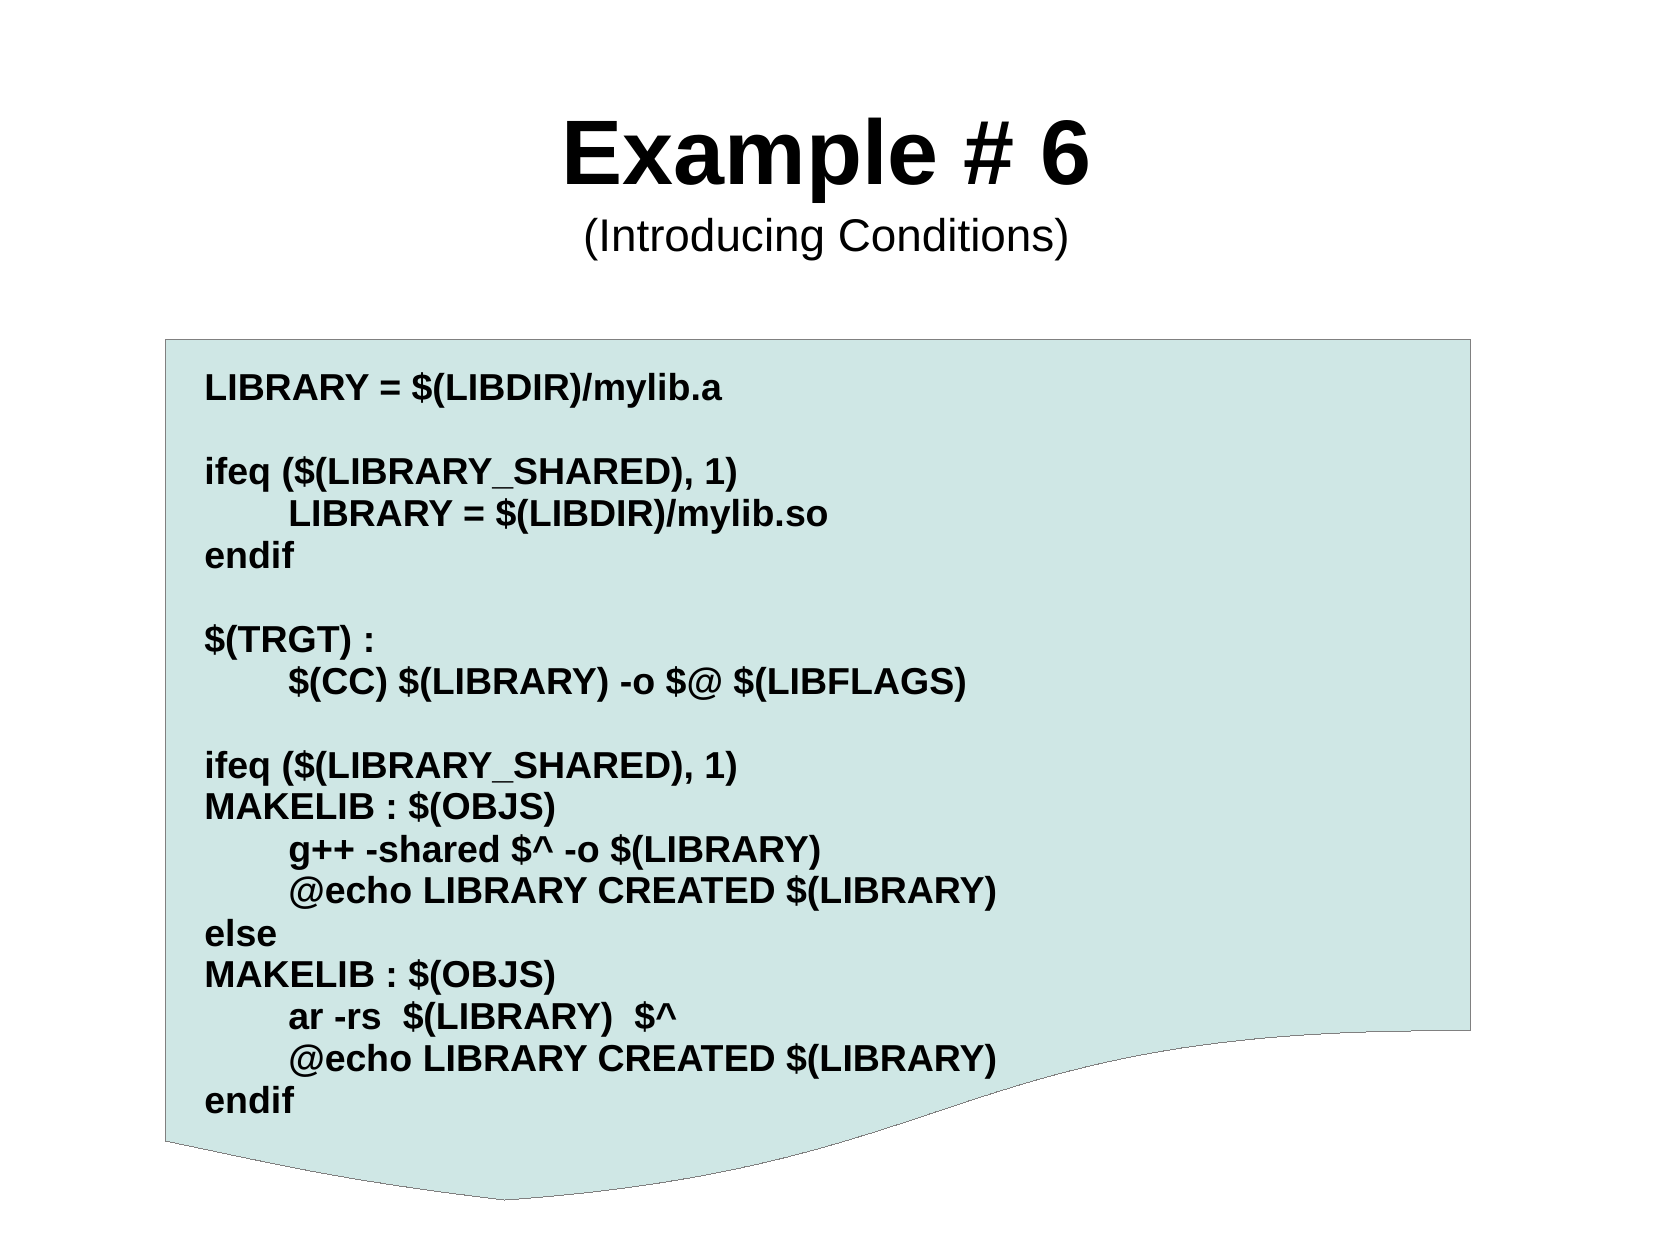

# Example # 6
(Introducing Conditions)
LIBRARY = $(LIBDIR)/mylib.a
ifeq ($(LIBRARY_SHARED), 1)
 LIBRARY = $(LIBDIR)/mylib.so
endif
$(TRGT) :
 $(CC) $(LIBRARY) -o $@ $(LIBFLAGS)
ifeq ($(LIBRARY_SHARED), 1)
MAKELIB : $(OBJS)
 g++ -shared $^ -o $(LIBRARY)
 @echo LIBRARY CREATED $(LIBRARY)
else
MAKELIB : $(OBJS)
 ar -rs $(LIBRARY) $^
 @echo LIBRARY CREATED $(LIBRARY)
endif